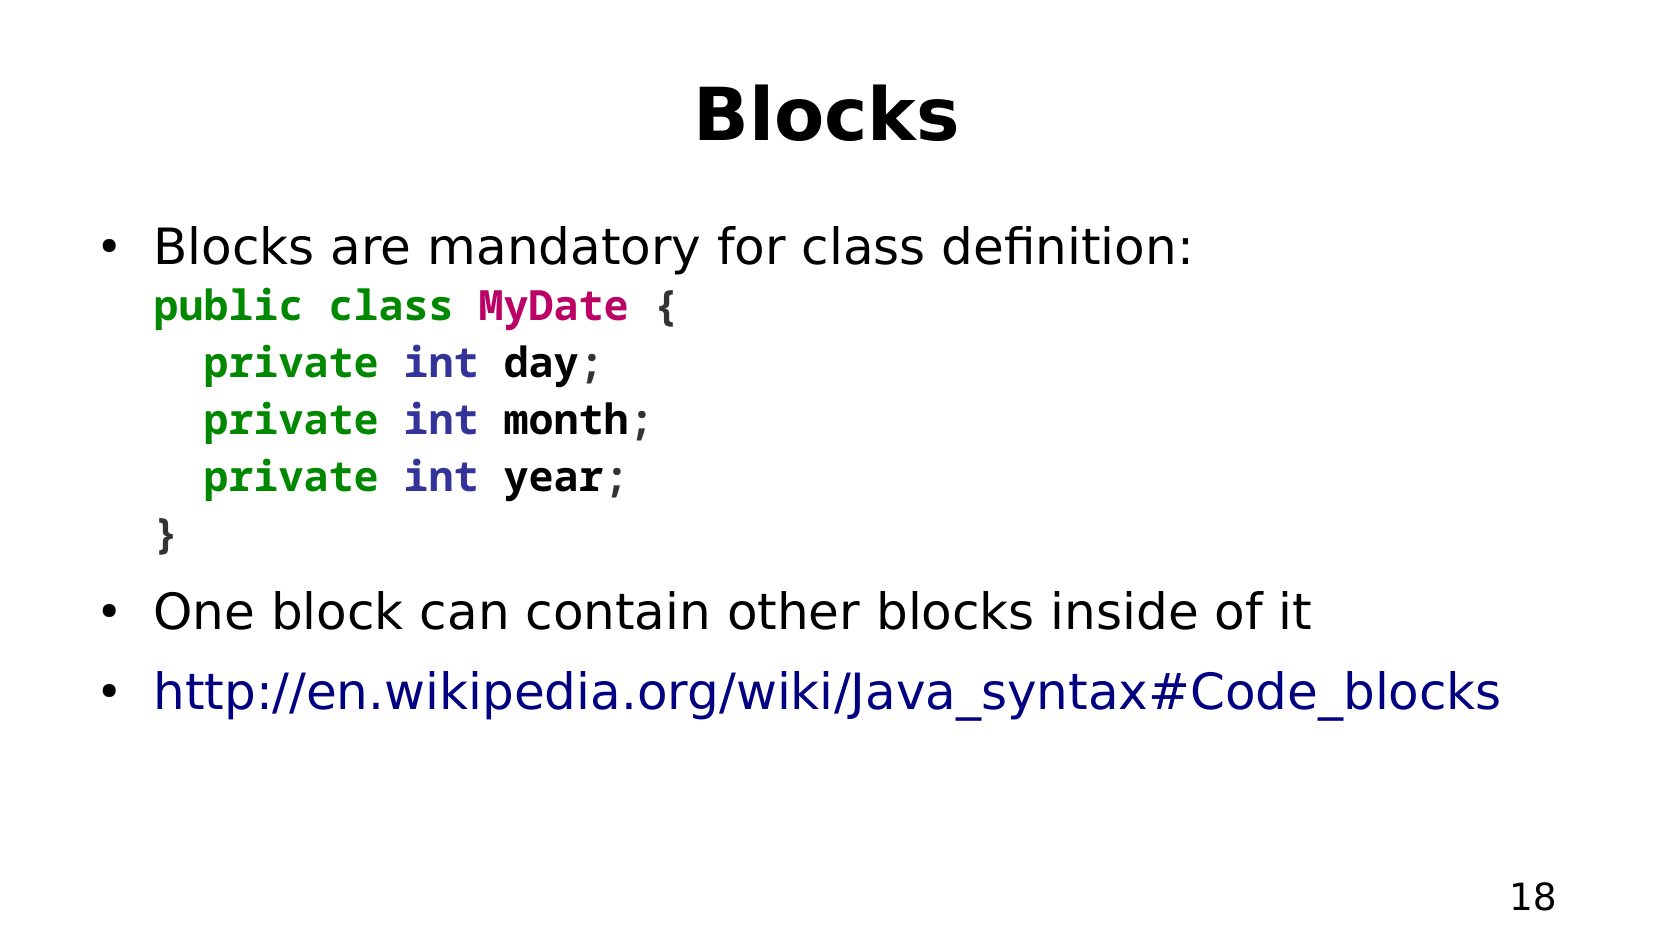

# Blocks
Blocks are mandatory for class definition:
public class MyDate {
 private int day;
 private int month;
 private int year;
}
One block can contain other blocks inside of it
http://en.wikipedia.org/wiki/Java_syntax#Code_blocks